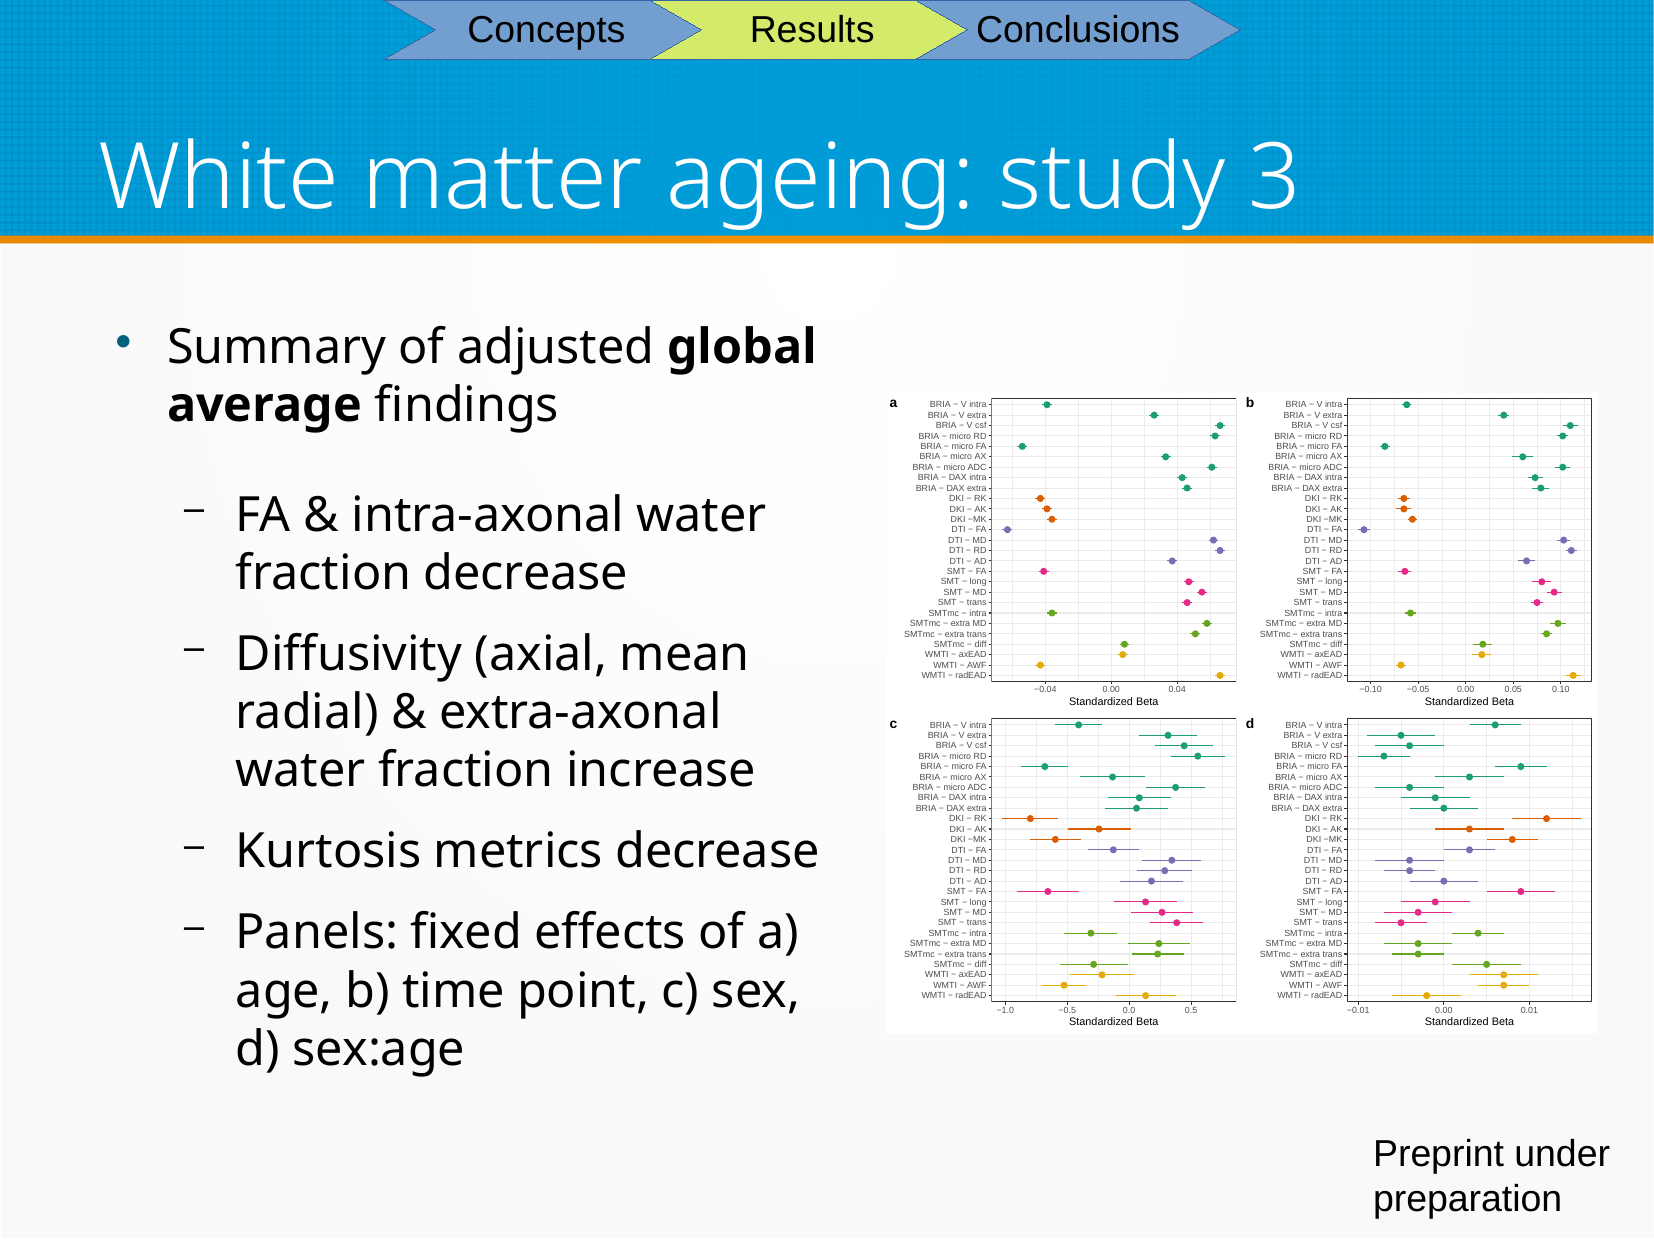

Concepts
Results
Conclusions
# White matter ageing: study 3
Summary of adjusted global average findings
FA & intra-axonal water fraction decrease
Diffusivity (axial, mean radial) & extra-axonal water fraction increase
Kurtosis metrics decrease
Panels: fixed effects of a) age, b) time point, c) sex, d) sex:age
Preprint under preparation